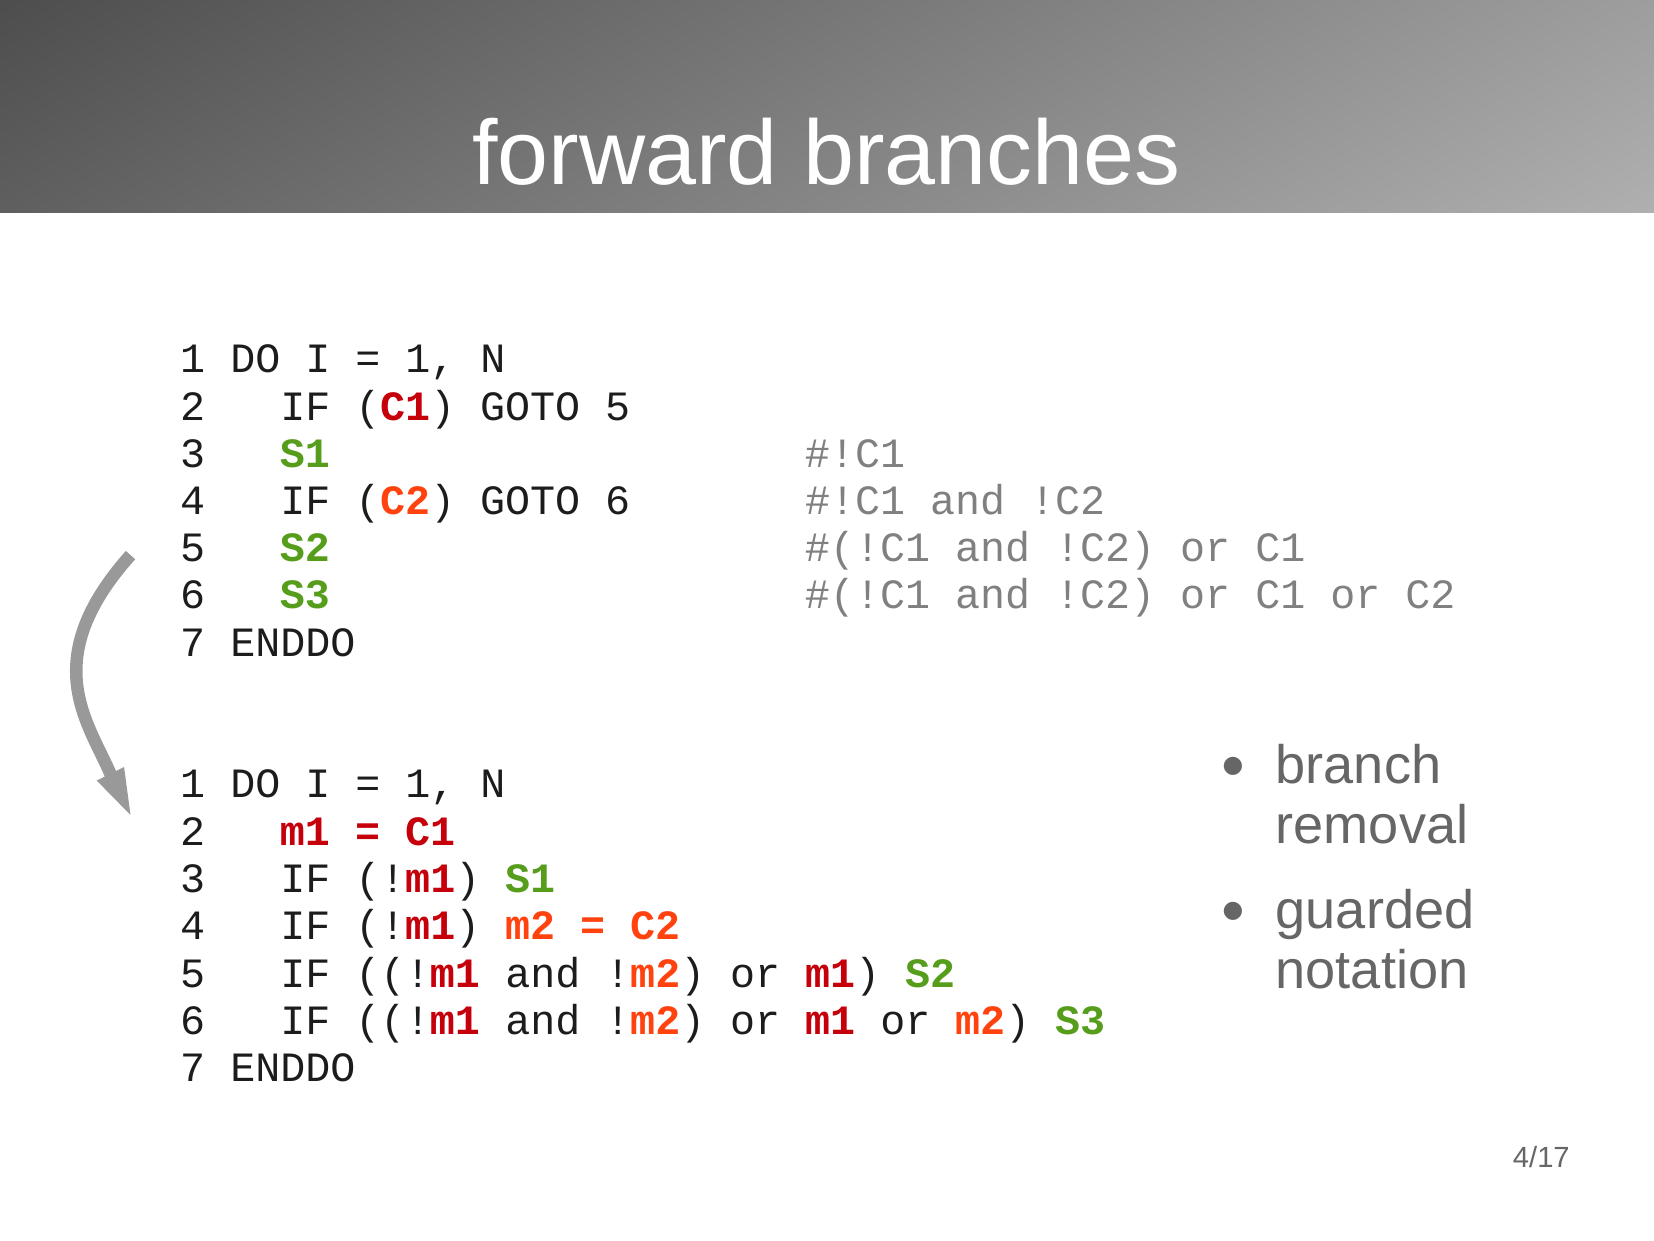

# forward branches
1 DO I = 1, N
2 IF (C1) GOTO 5
3 S1 #!C1
4 IF (C2) GOTO 6 #!C1 and !C2
5 S2 #(!C1 and !C2) or C1
6 S3 #(!C1 and !C2) or C1 or C2
7 ENDDO
1 DO I = 1, N
2 m1 = C1
3 IF (!m1) S1
4 IF (!m1) m2 = C2
5 IF ((!m1 and !m2) or m1) S2
6 IF ((!m1 and !m2) or m1 or m2) S3
7 ENDDO
branch removal
guarded notation